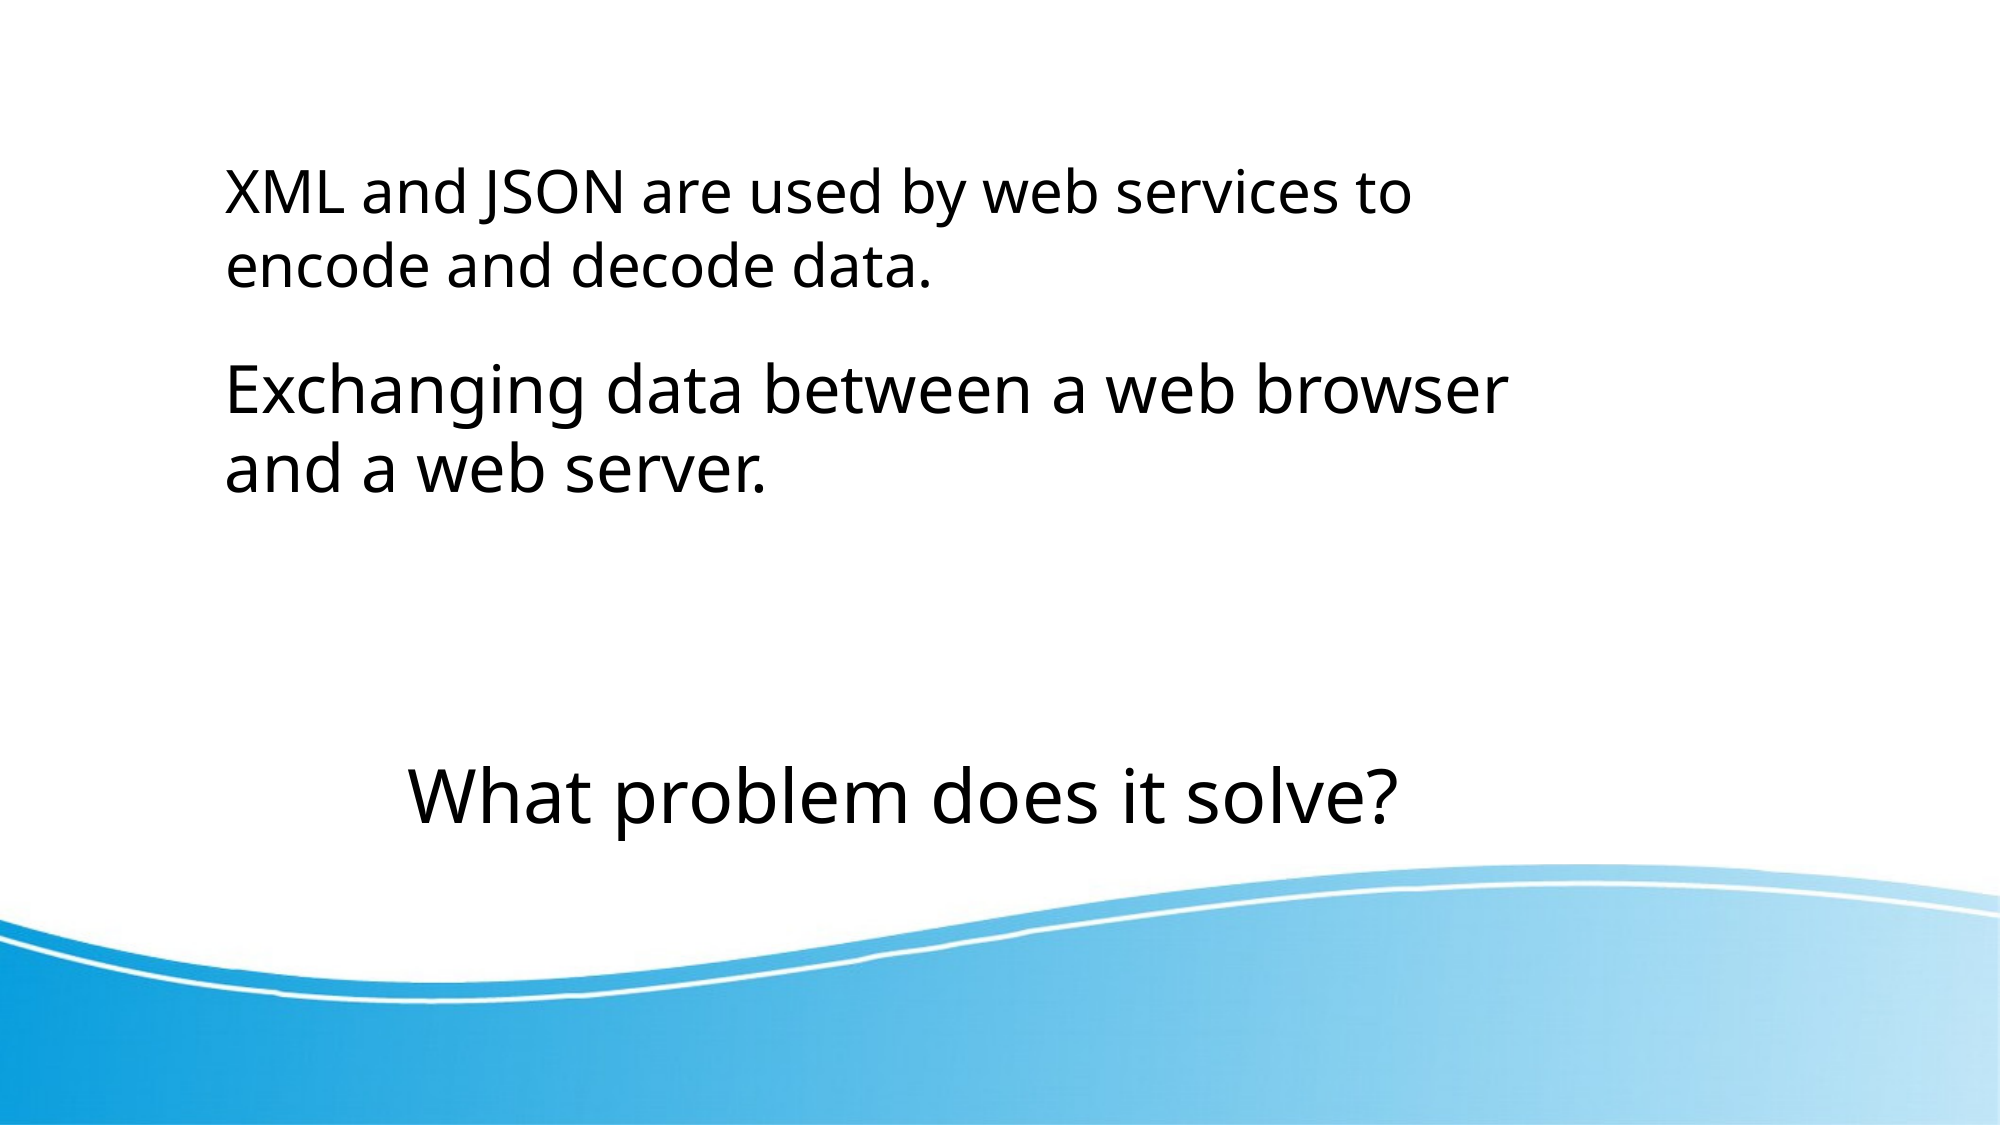

# XML and JSON are used by web services to encode and decode data.
Exchanging data between a web browser and a web server.
What problem does it solve?